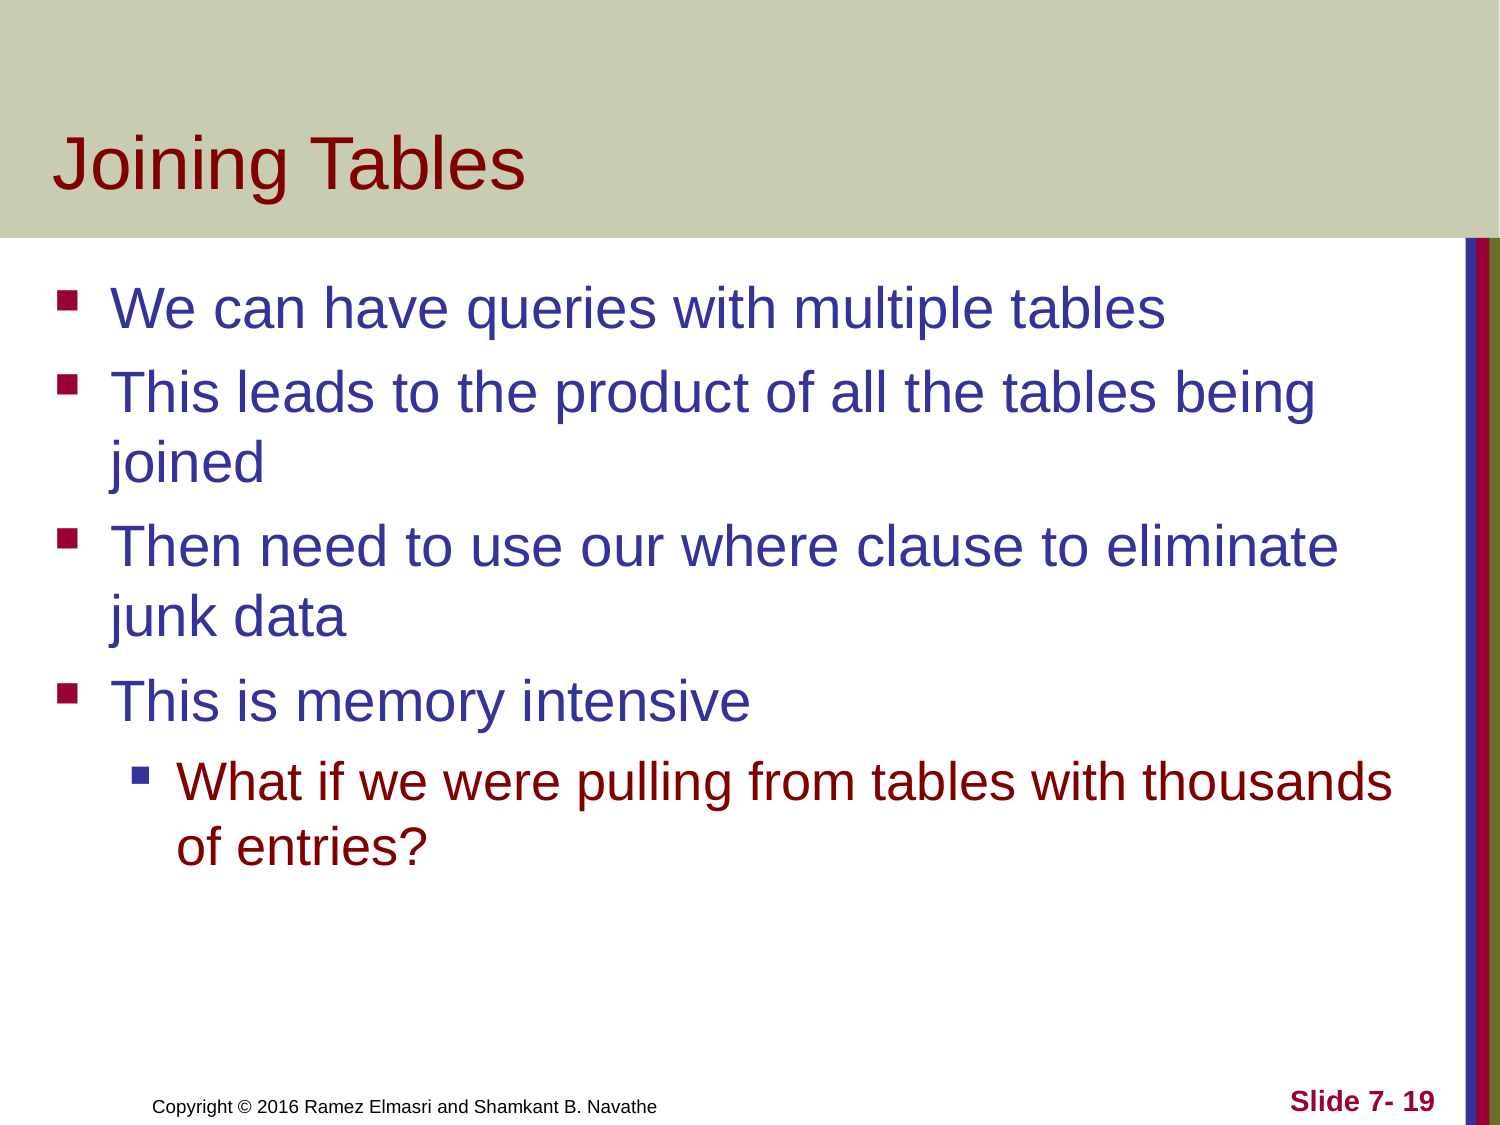

# Joining Tables
We can have queries with multiple tables
This leads to the product of all the tables being joined
Then need to use our where clause to eliminate junk data
This is memory intensive
What if we were pulling from tables with thousands of entries?
Slide 7-